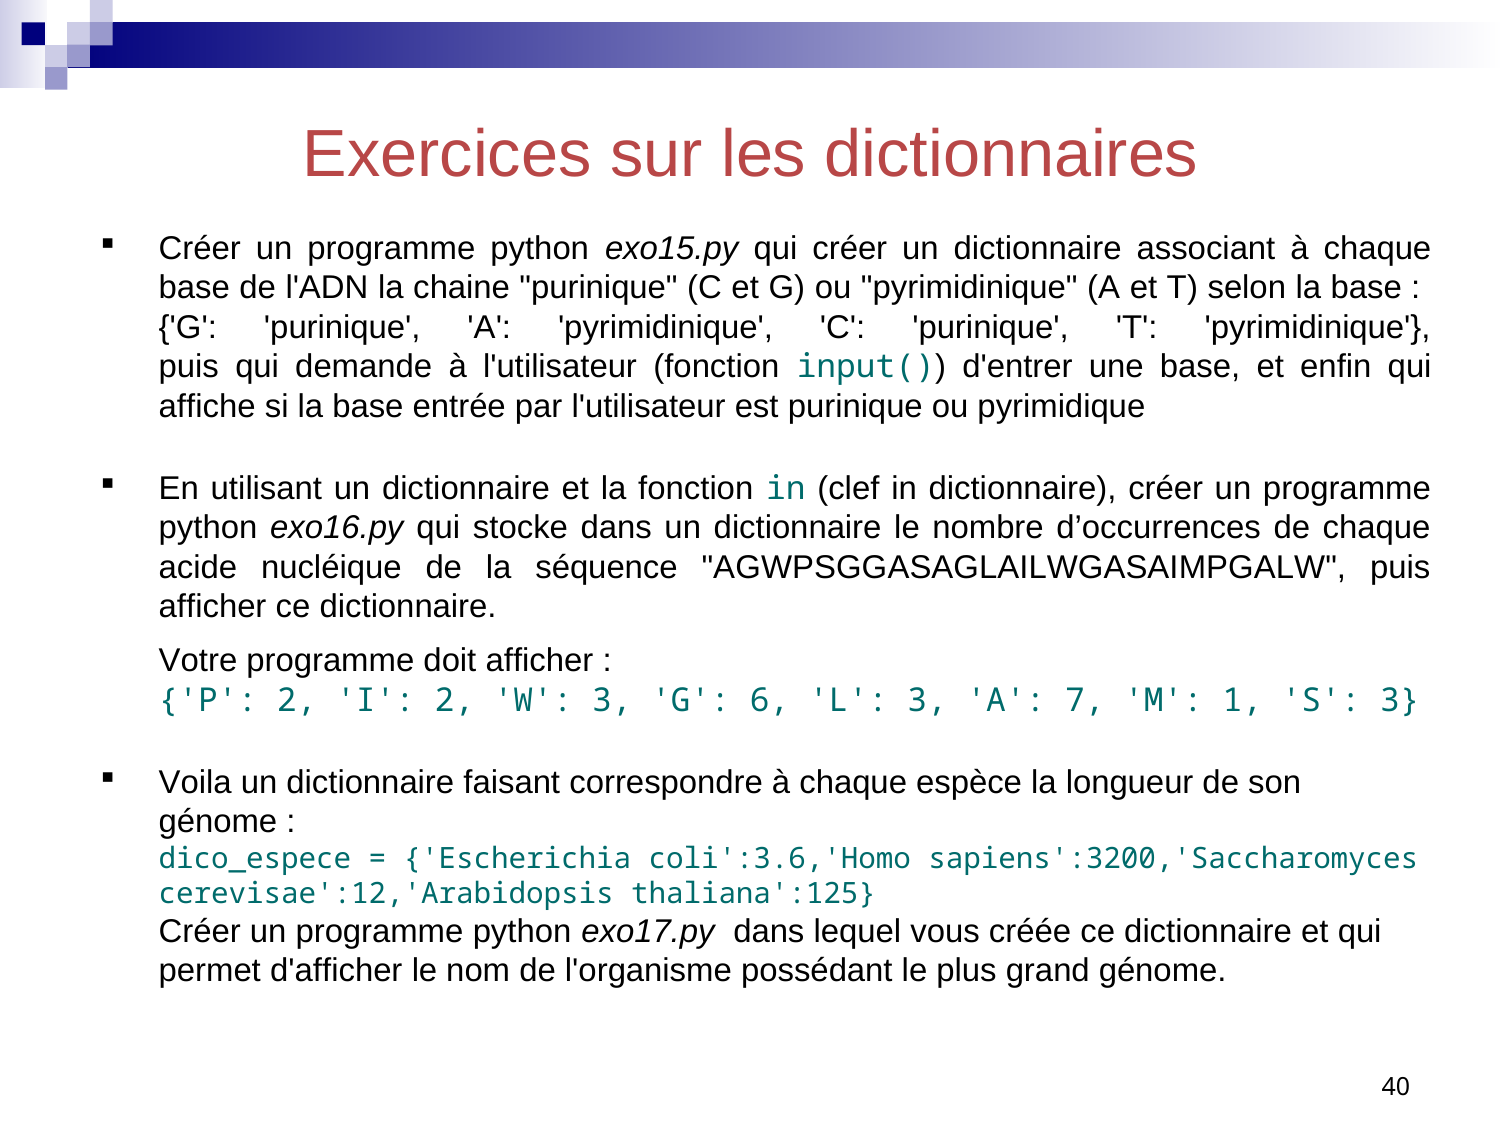

# Exercices sur les dictionnaires
Créer un programme python exo15.py qui créer un dictionnaire associant à chaque base de l'ADN la chaine "purinique" (C et G) ou "pyrimidinique" (A et T) selon la base :
{'G': 'purinique', 'A': 'pyrimidinique', 'C': 'purinique', 'T': 'pyrimidinique'},
puis qui demande à l'utilisateur (fonction input()) d'entrer une base, et enfin qui affiche si la base entrée par l'utilisateur est purinique ou pyrimidique
En utilisant un dictionnaire et la fonction in (clef in dictionnaire), créer un programme python exo16.py qui stocke dans un dictionnaire le nombre d’occurrences de chaque acide nucléique de la séquence "AGWPSGGASAGLAILWGASAIMPGALW", puis afficher ce dictionnaire.
Votre programme doit afficher :
{'P': 2, 'I': 2, 'W': 3, 'G': 6, 'L': 3, 'A': 7, 'M': 1, 'S': 3}
Voila un dictionnaire faisant correspondre à chaque espèce la longueur de son génome :
dico_espece = {'Escherichia coli':3.6,'Homo sapiens':3200,'Saccharomyces cerevisae':12,'Arabidopsis thaliana':125}
Créer un programme python exo17.py dans lequel vous créée ce dictionnaire et qui permet d'afficher le nom de l'organisme possédant le plus grand génome.
40